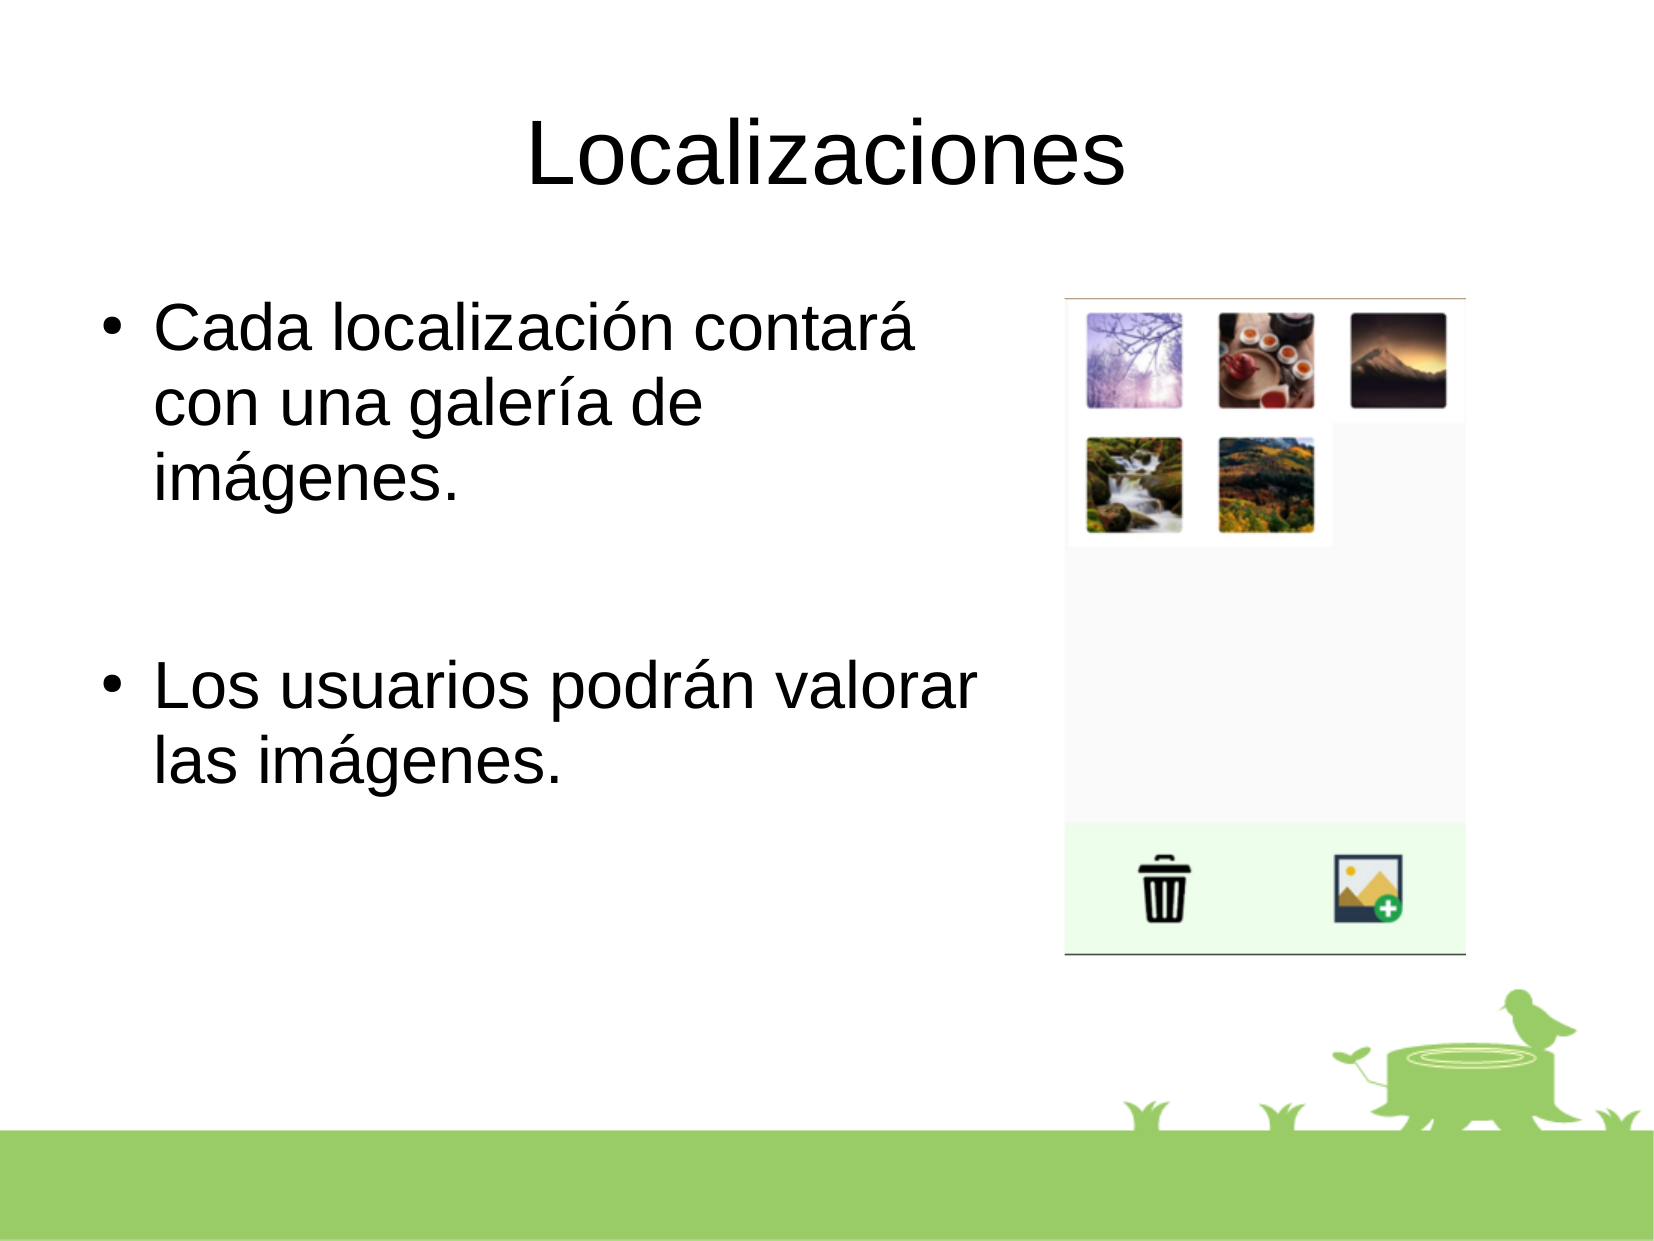

# Localizaciones
Cada localización contará con una galería de imágenes.
Los usuarios podrán valorar las imágenes.